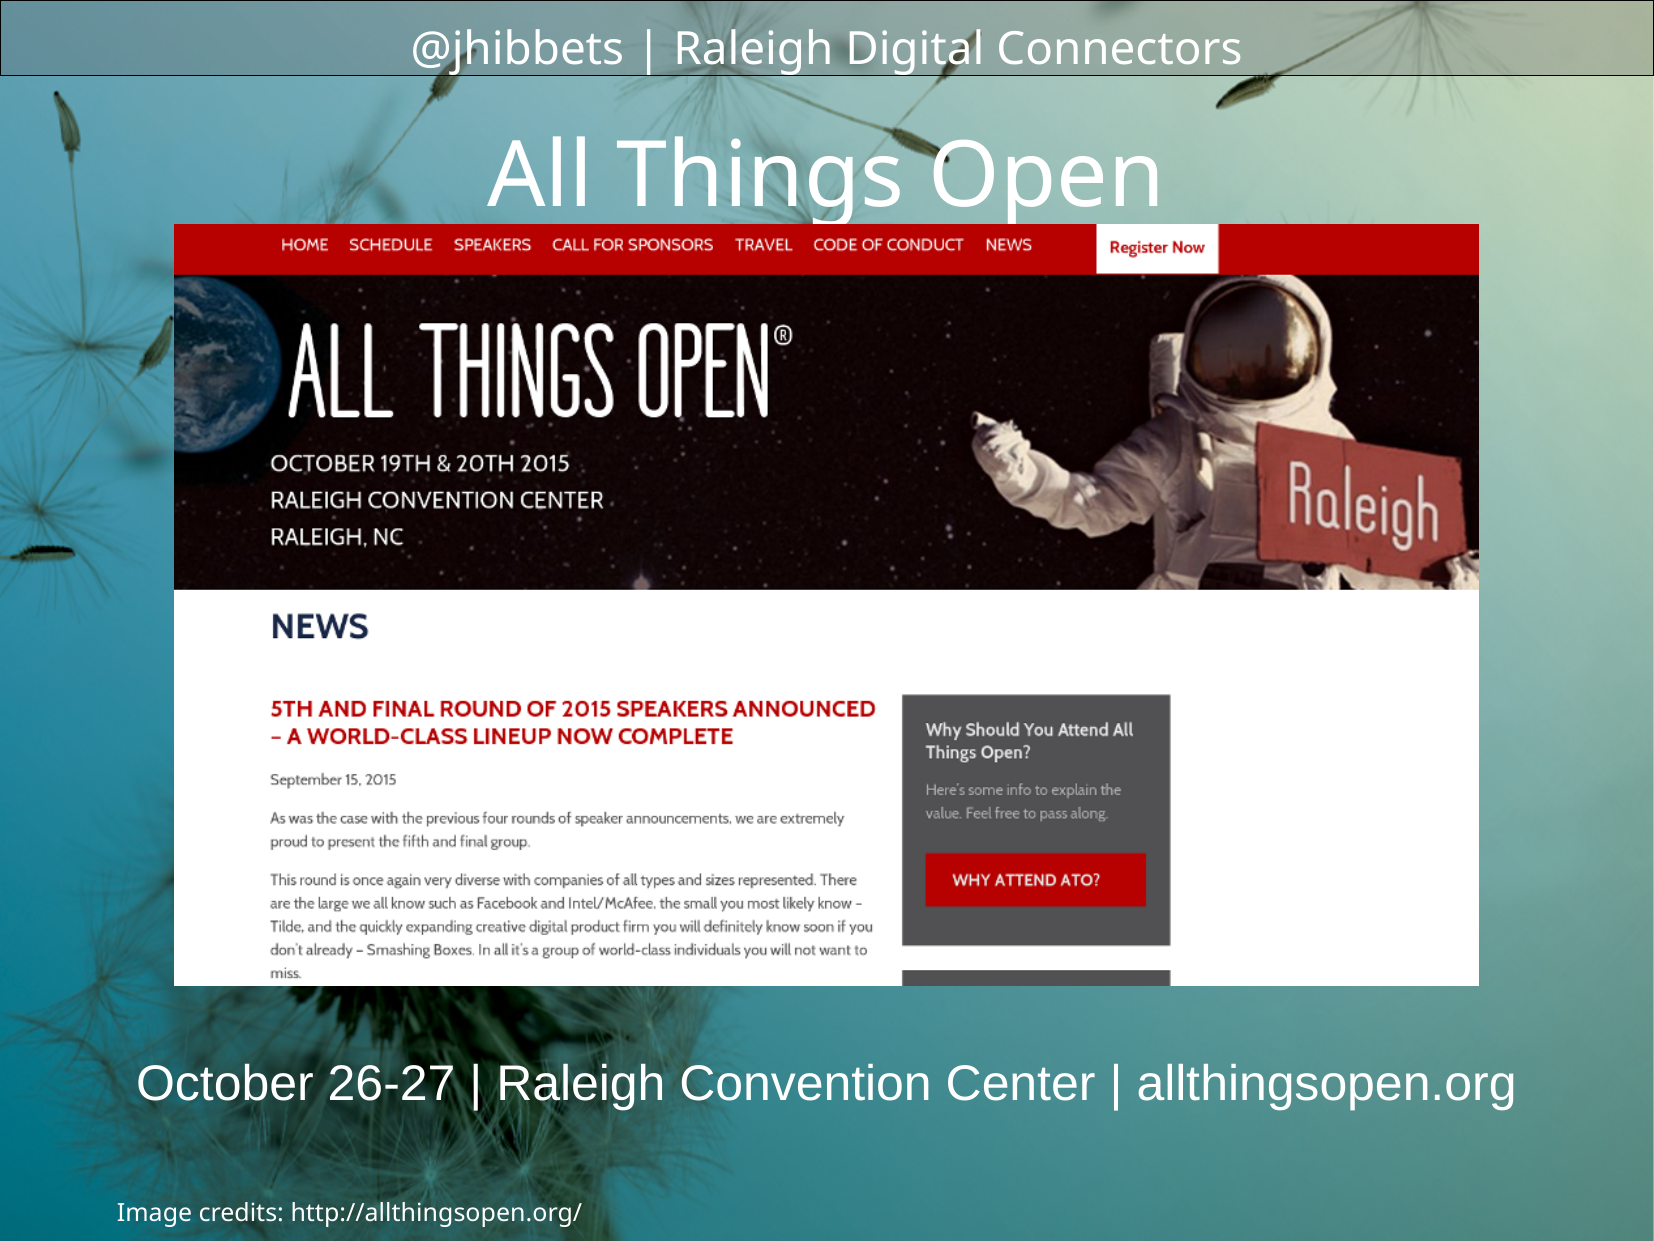

# All Things Open
October 26-27 | Raleigh Convention Center | allthingsopen.org
Image credits: http://allthingsopen.org/